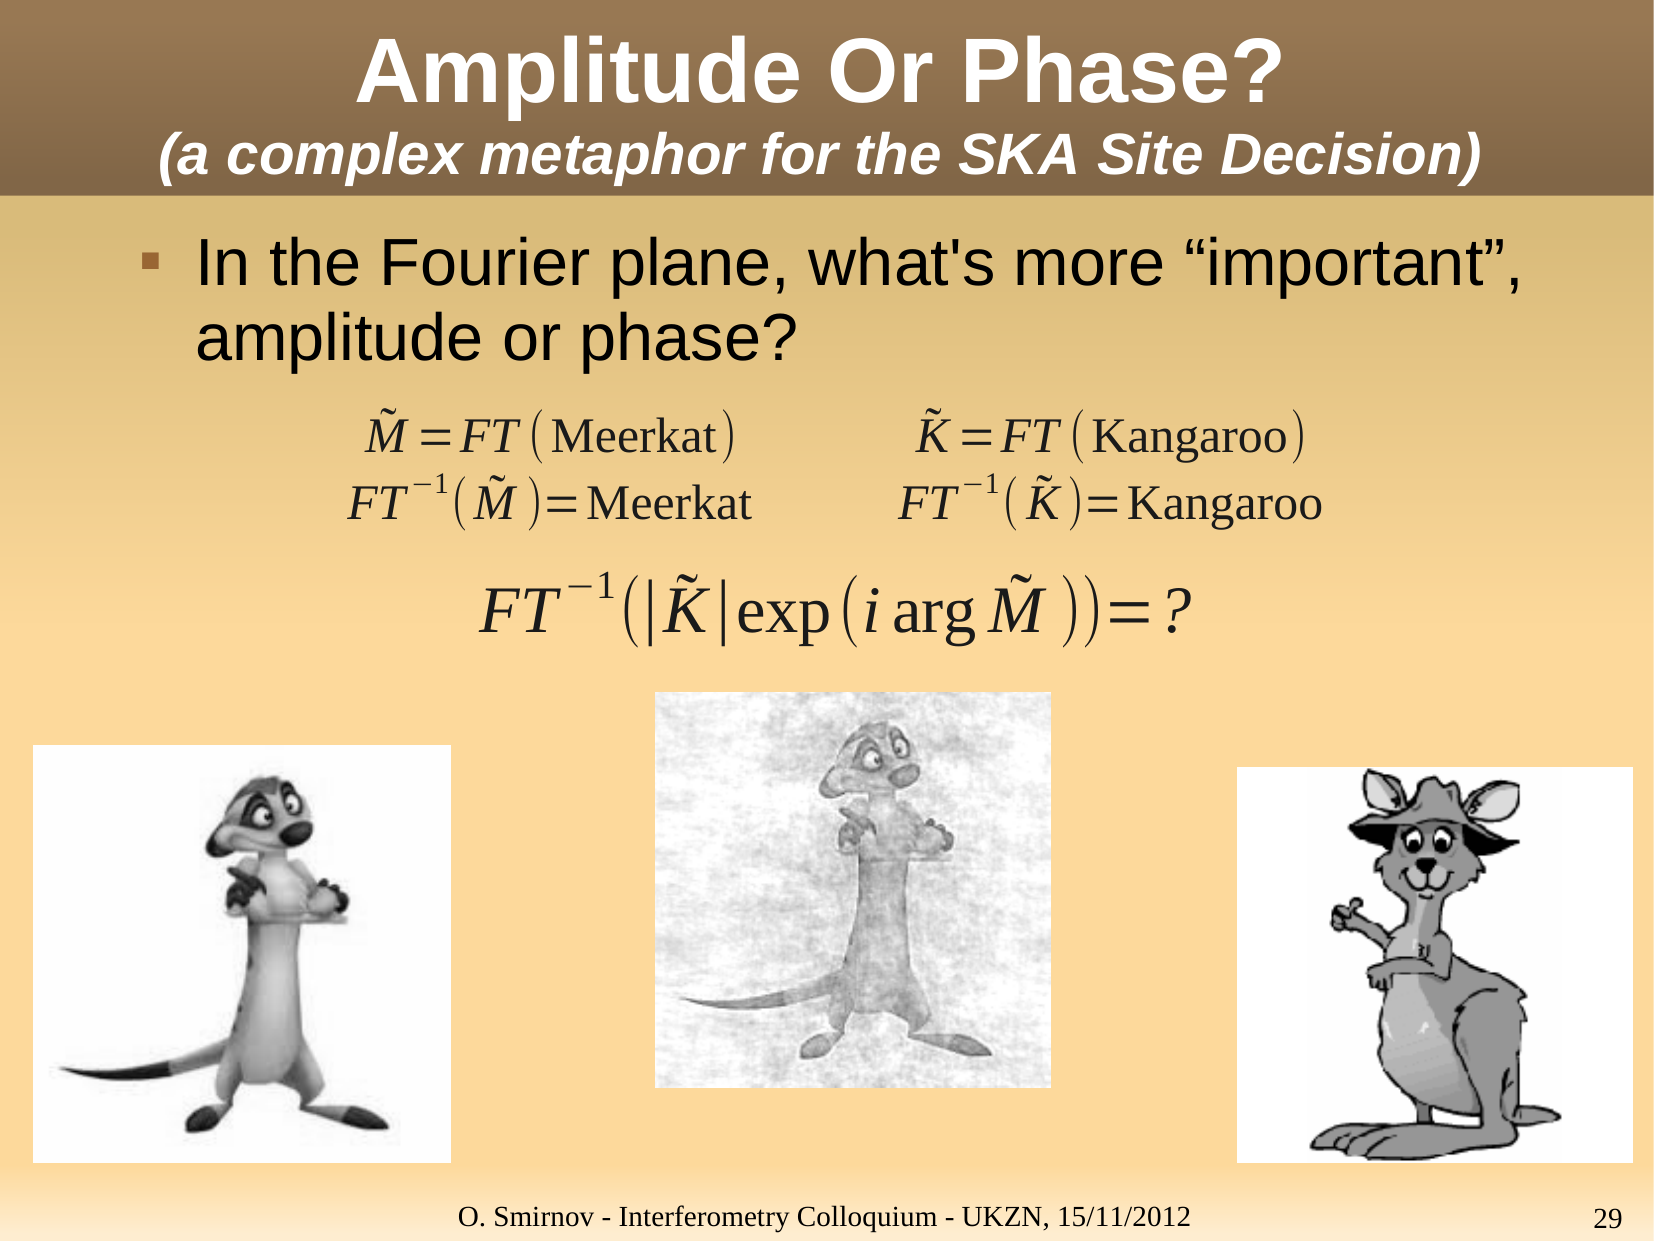

# Amplitude Or Phase? (a complex metaphor for the SKA Site Decision)
In the Fourier plane, what's more “important”, amplitude or phase?
O. Smirnov - Interferometry Colloquium - UKZN, 15/11/2012
29